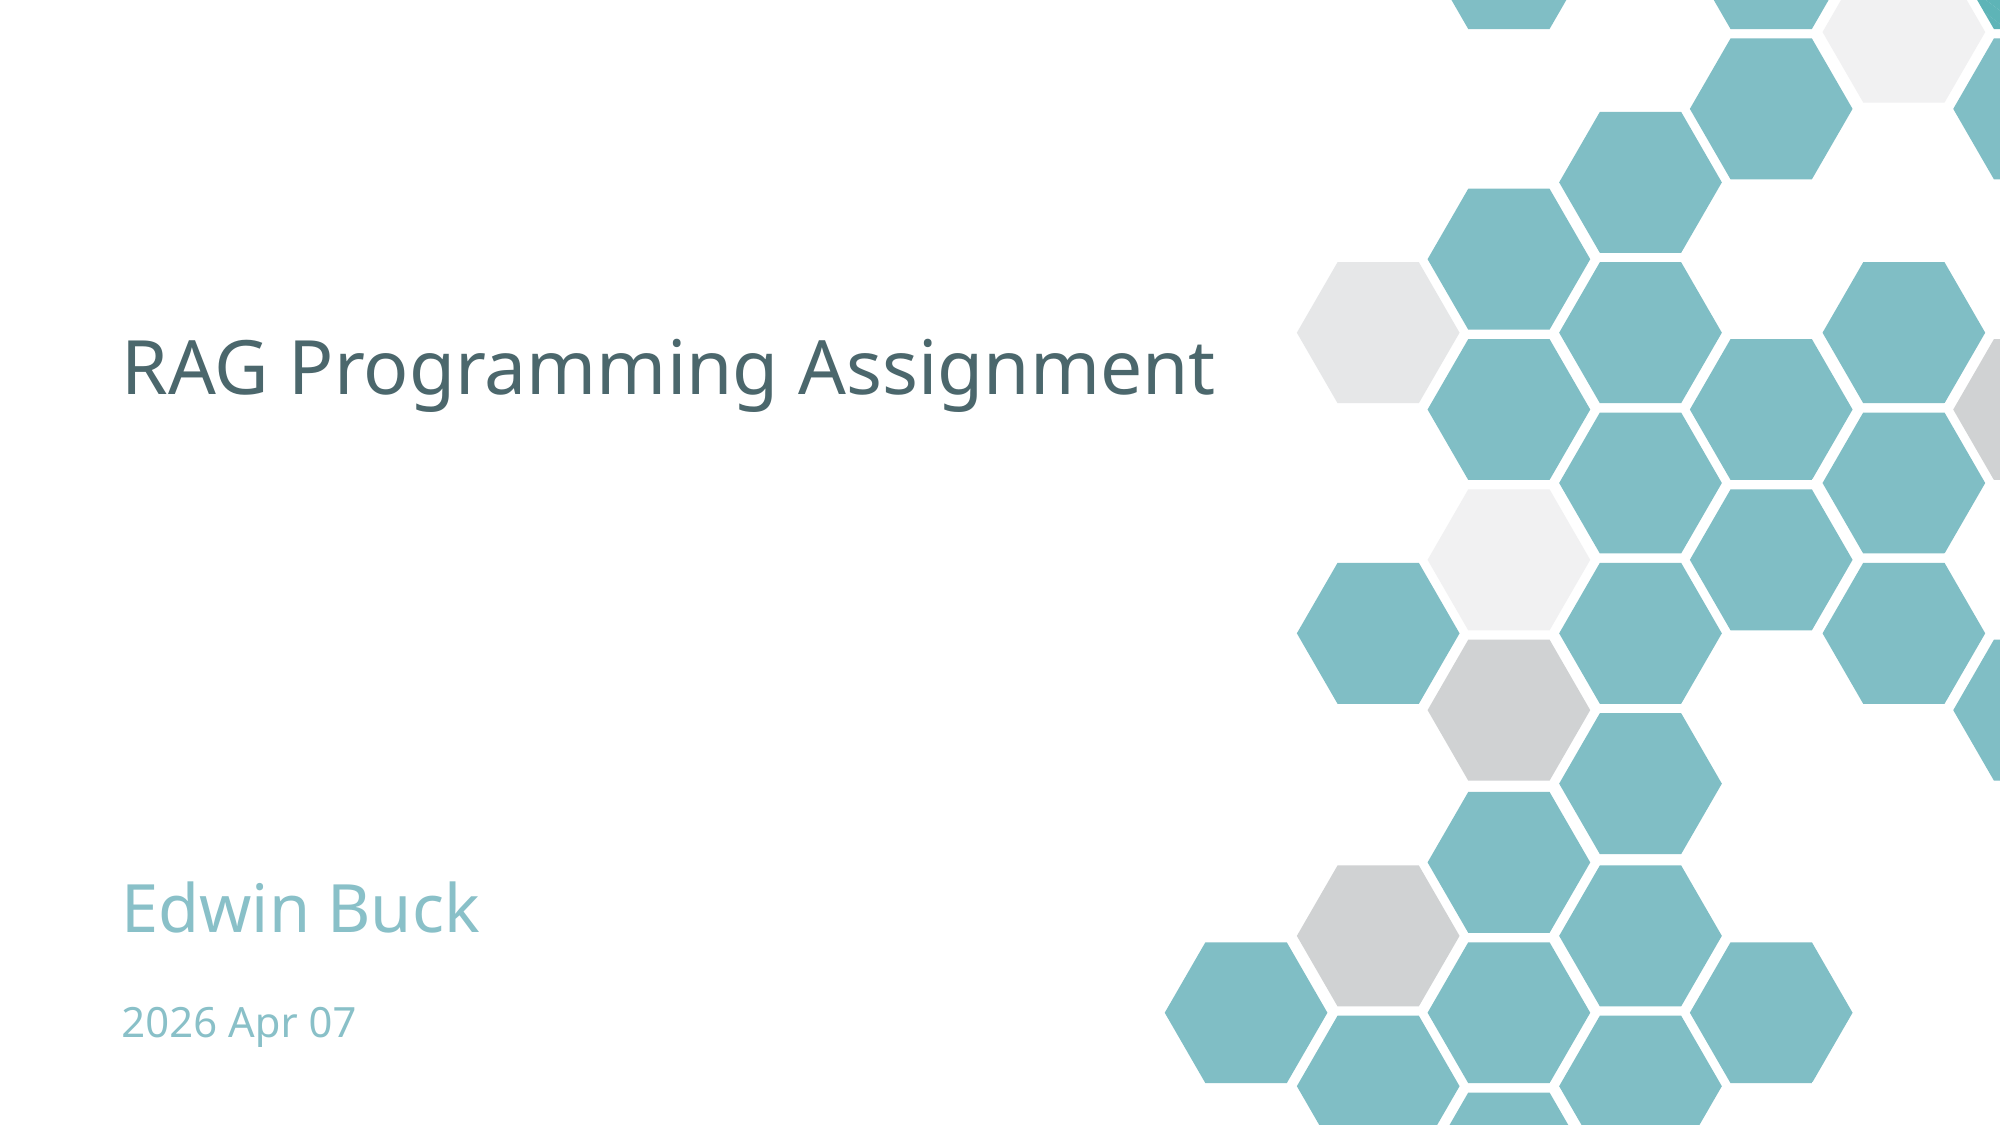

# RAG Programming Assignment
Edwin Buck
2026 Apr 07